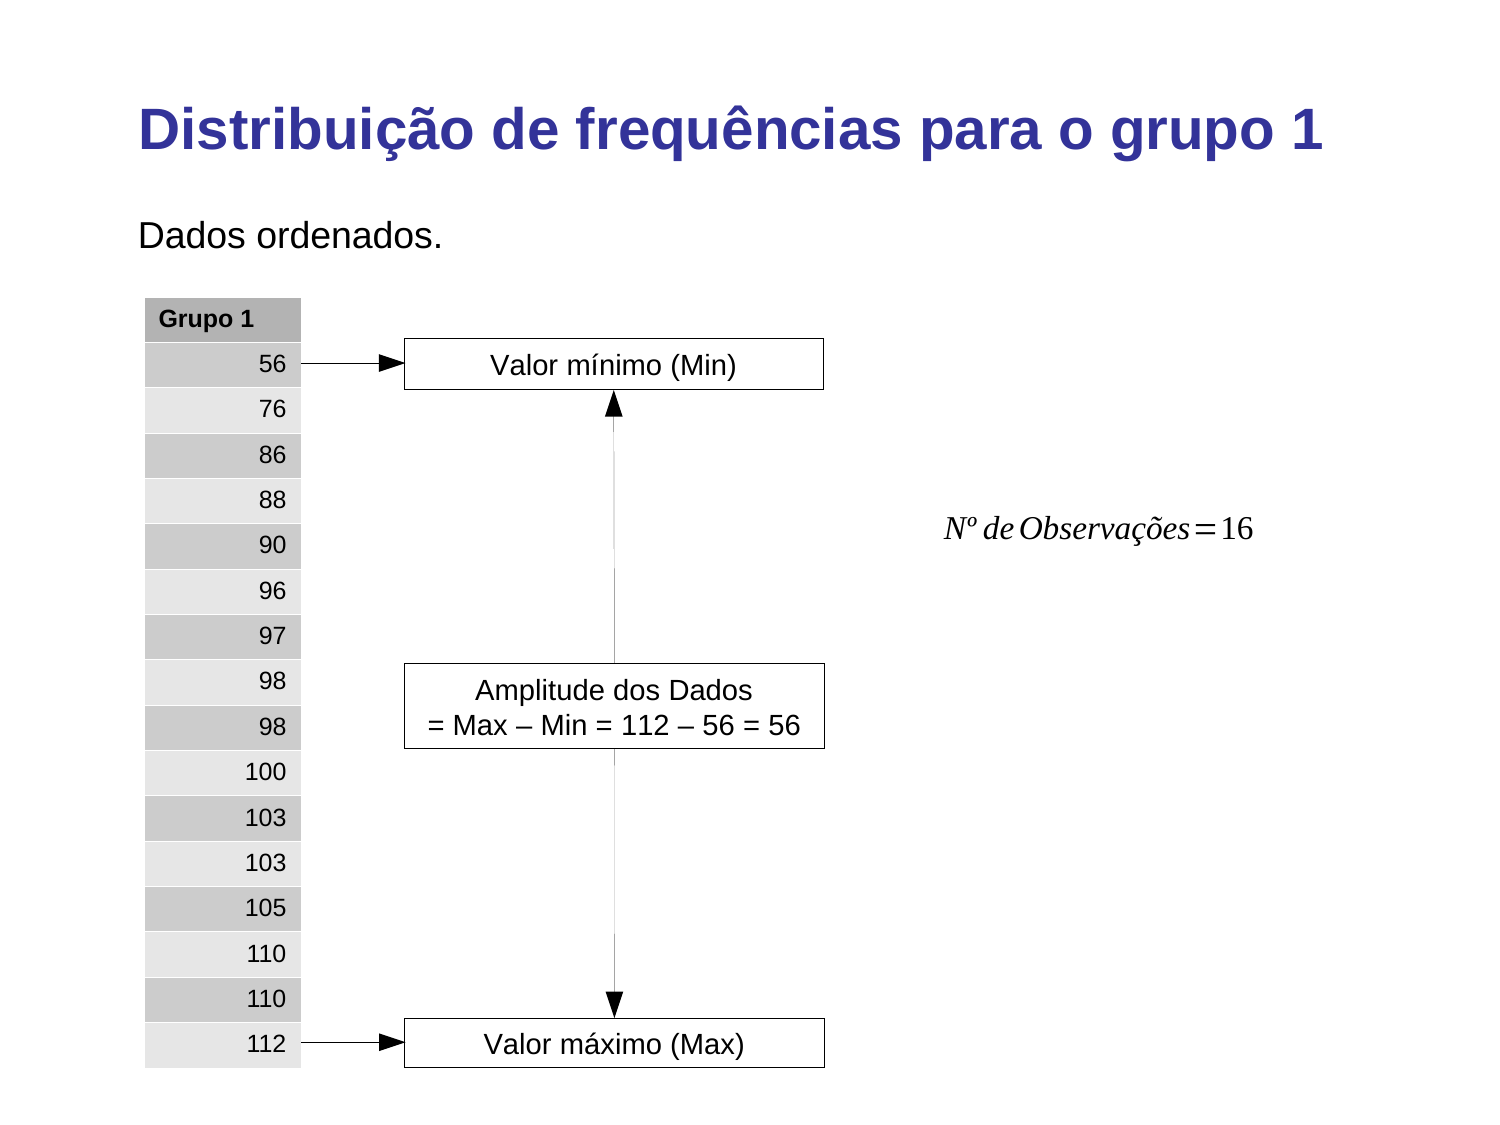

Distribuição de frequências para o grupo 1
Dados ordenados.
| Grupo 1 |
| --- |
| 56 |
| 76 |
| 86 |
| 88 |
| 90 |
| 96 |
| 97 |
| 98 |
| 98 |
| 100 |
| 103 |
| 103 |
| 105 |
| 110 |
| 110 |
| 112 |
Valor mínimo (Min)
Amplitude dos Dados
= Max – Min = 112 – 56 = 56
Valor máximo (Max)